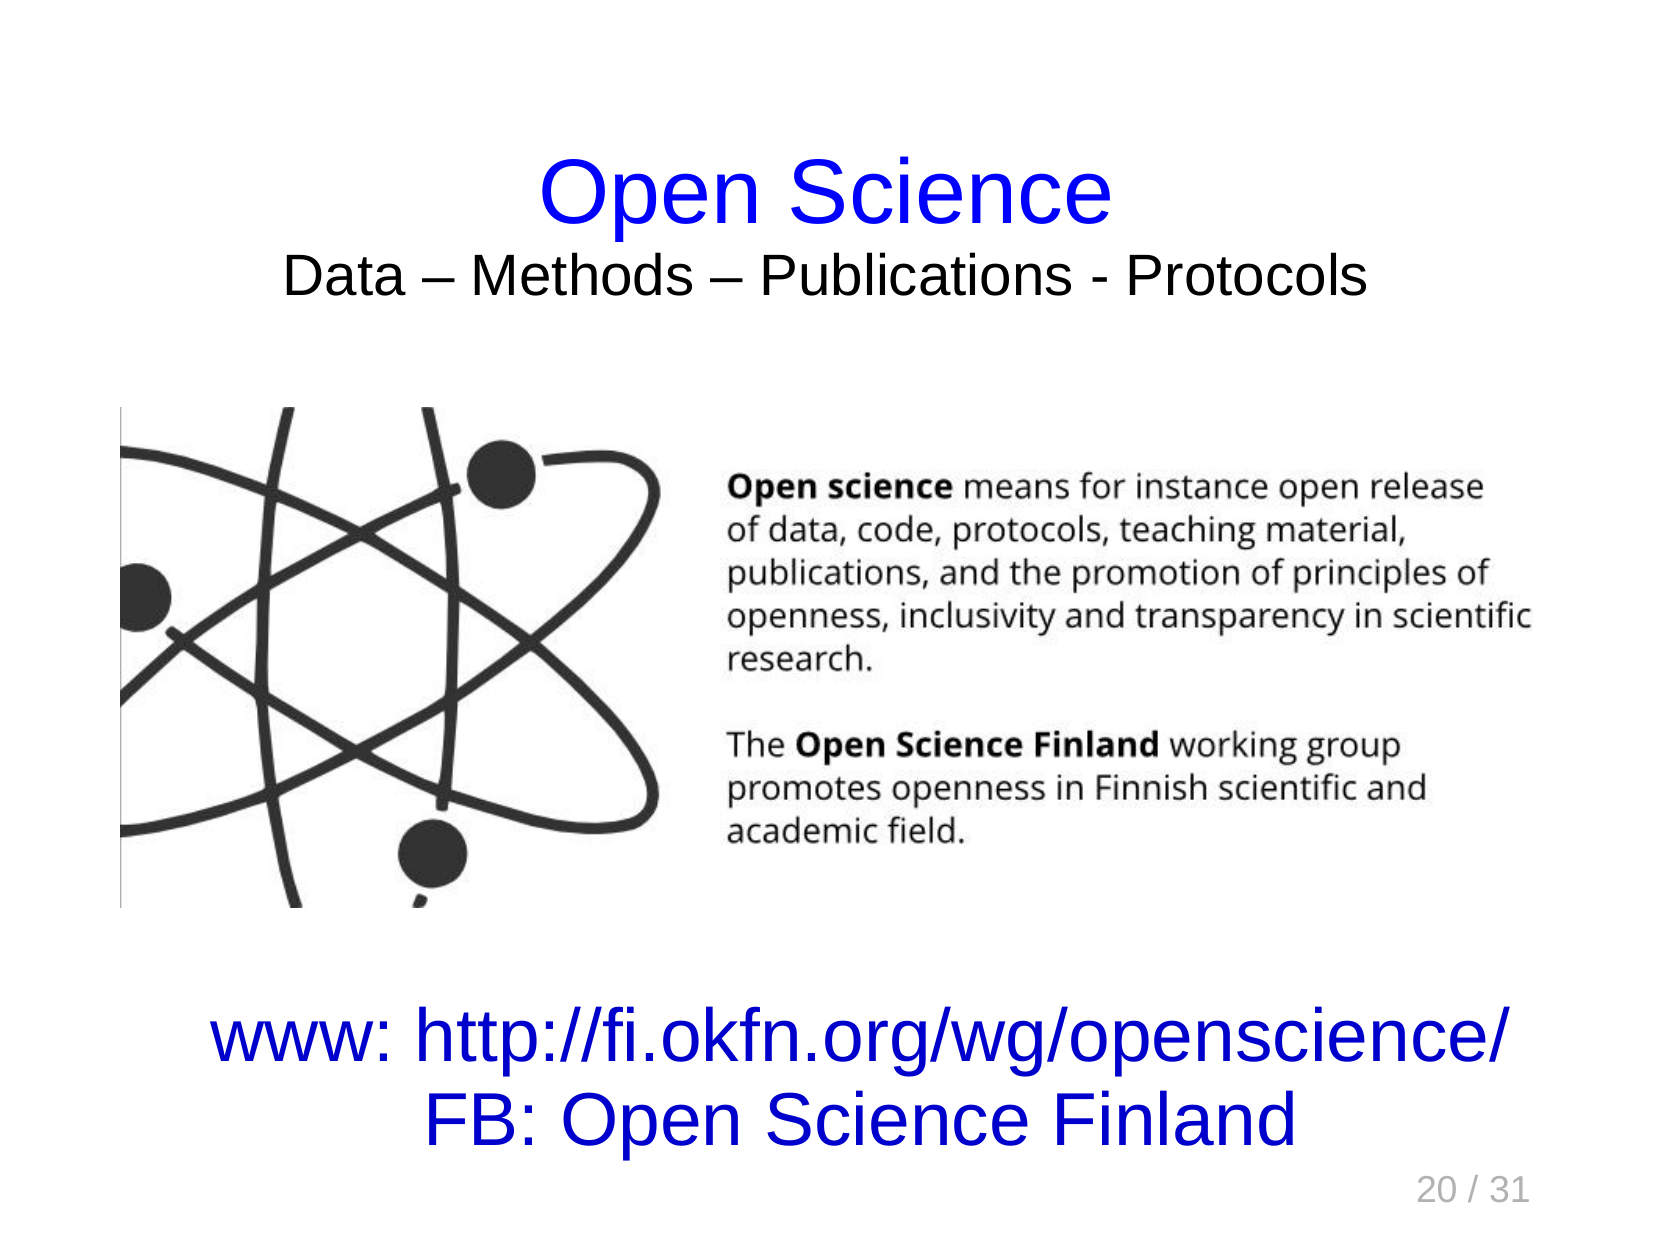

# Open Science Data – Methods – Publications - Protocols
www: http://fi.okfn.org/wg/openscience/
FB: Open Science Finland